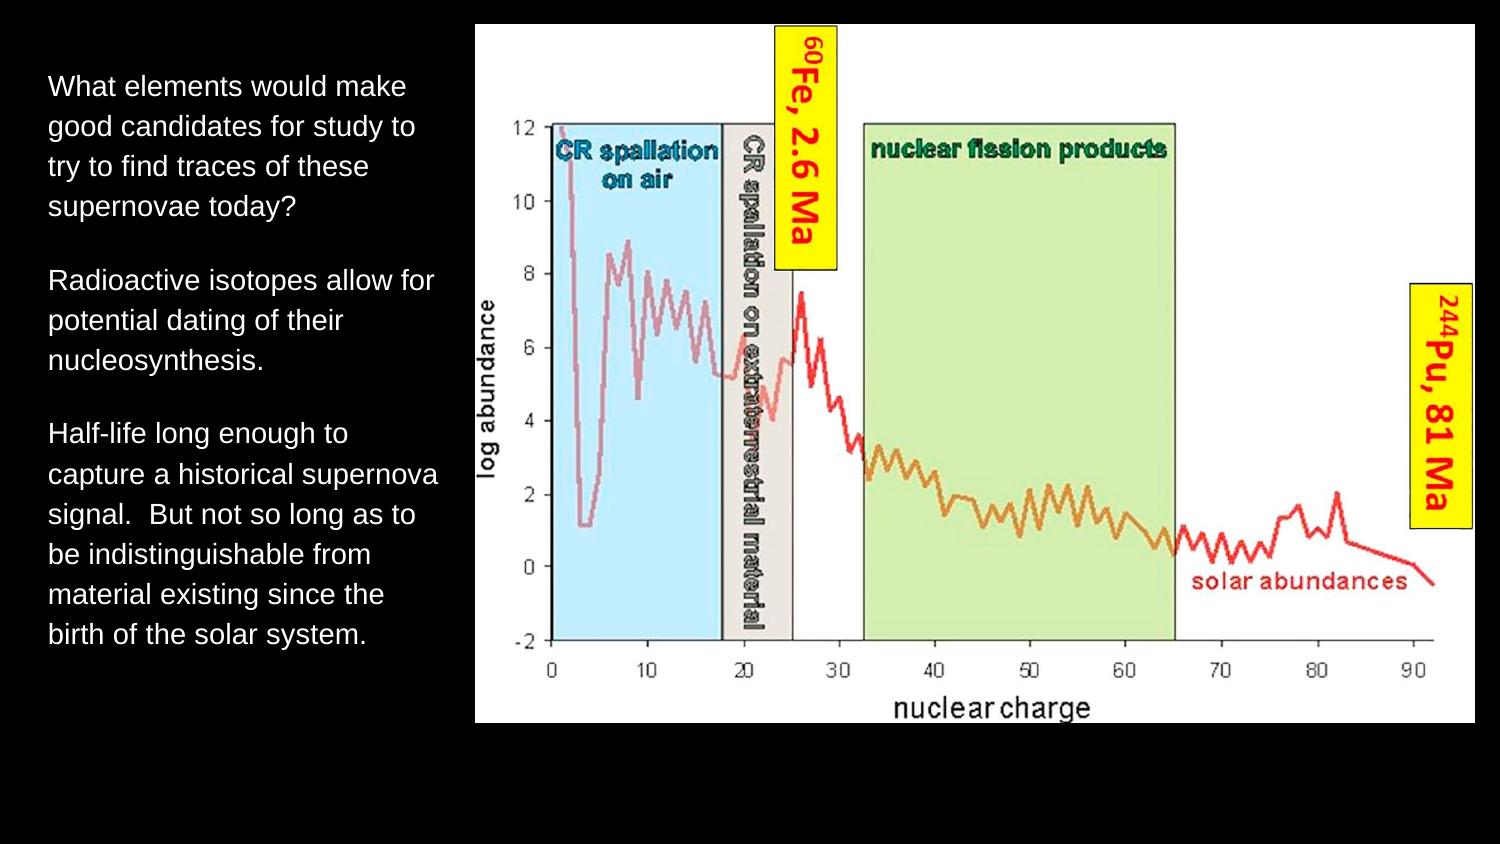

# What elements would make good candidates for study to try to find traces of these supernovae today?
Radioactive isotopes allow for potential dating of their nucleosynthesis.
Half-life long enough to capture a historical supernova signal. But not so long as to be indistinguishable from material existing since the birth of the solar system.